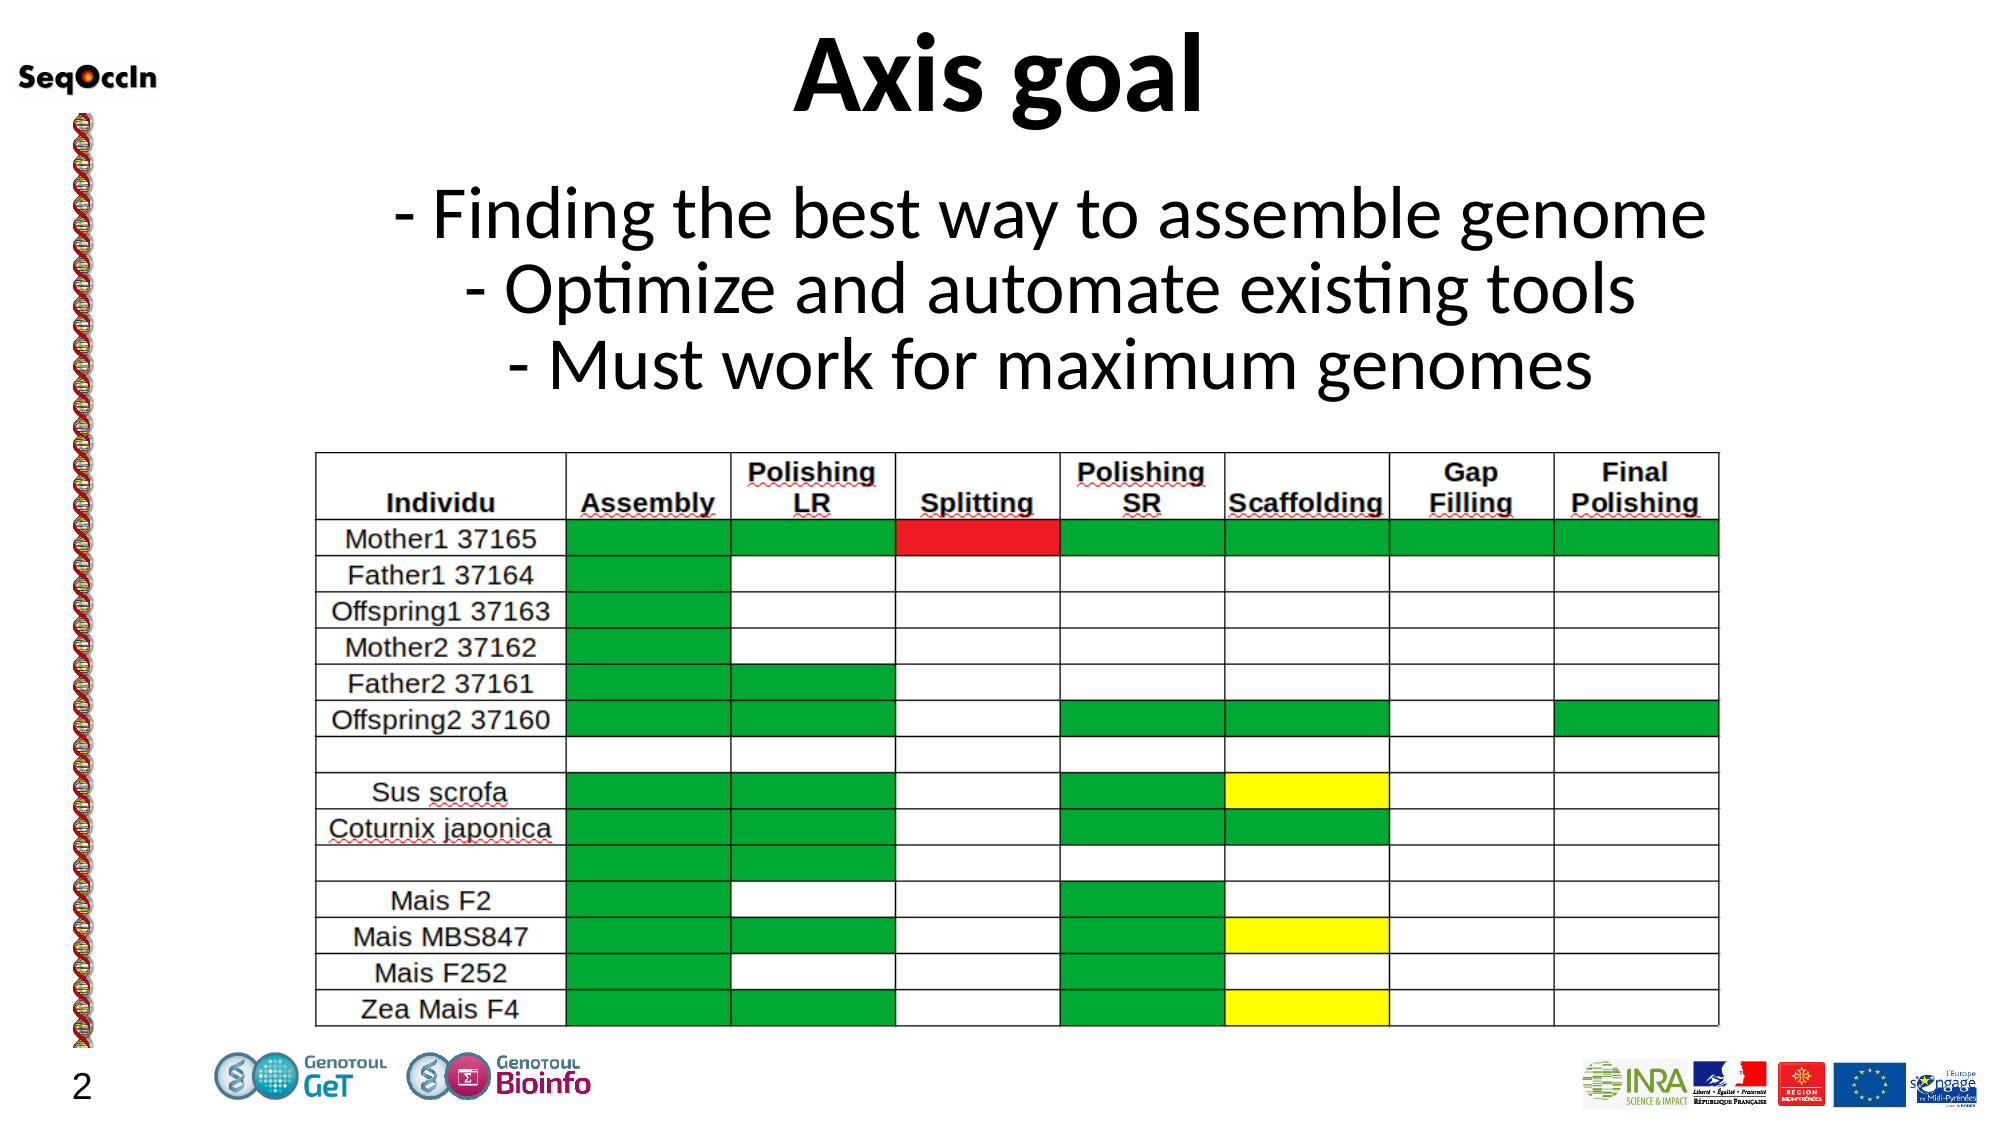

# Axis goal
- Finding the best way to assemble genome
- Optimize and automate existing tools
- Must work for maximum genomes